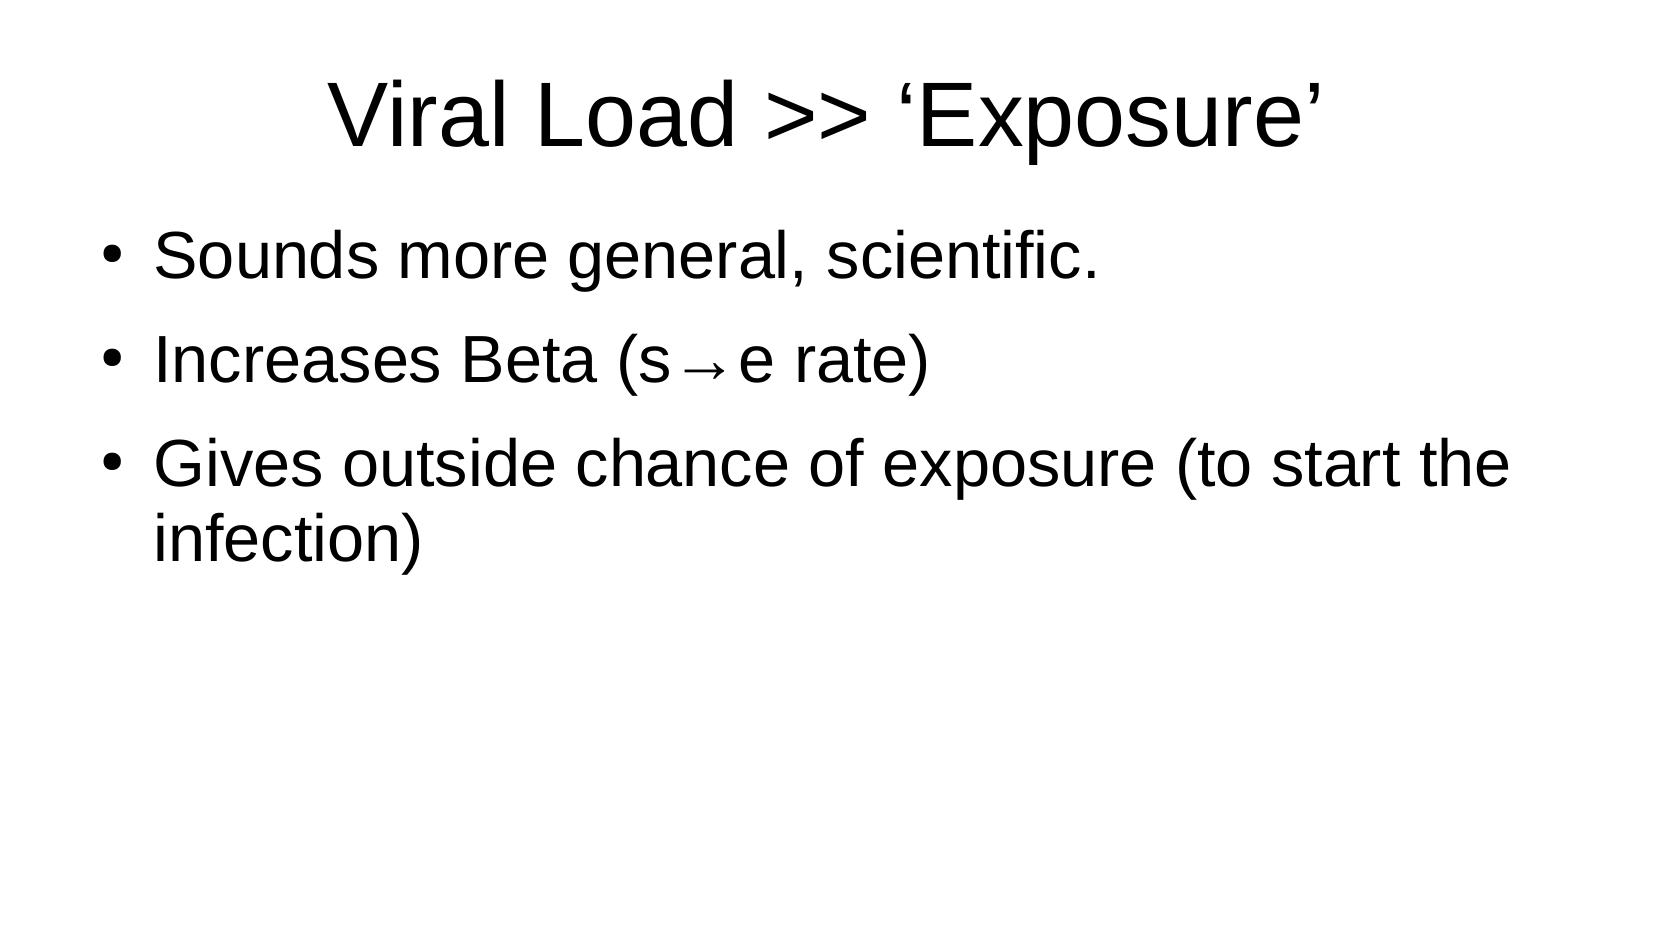

# Viral Load >> ‘Exposure’
Sounds more general, scientific.
Increases Beta (s→e rate)
Gives outside chance of exposure (to start the infection)